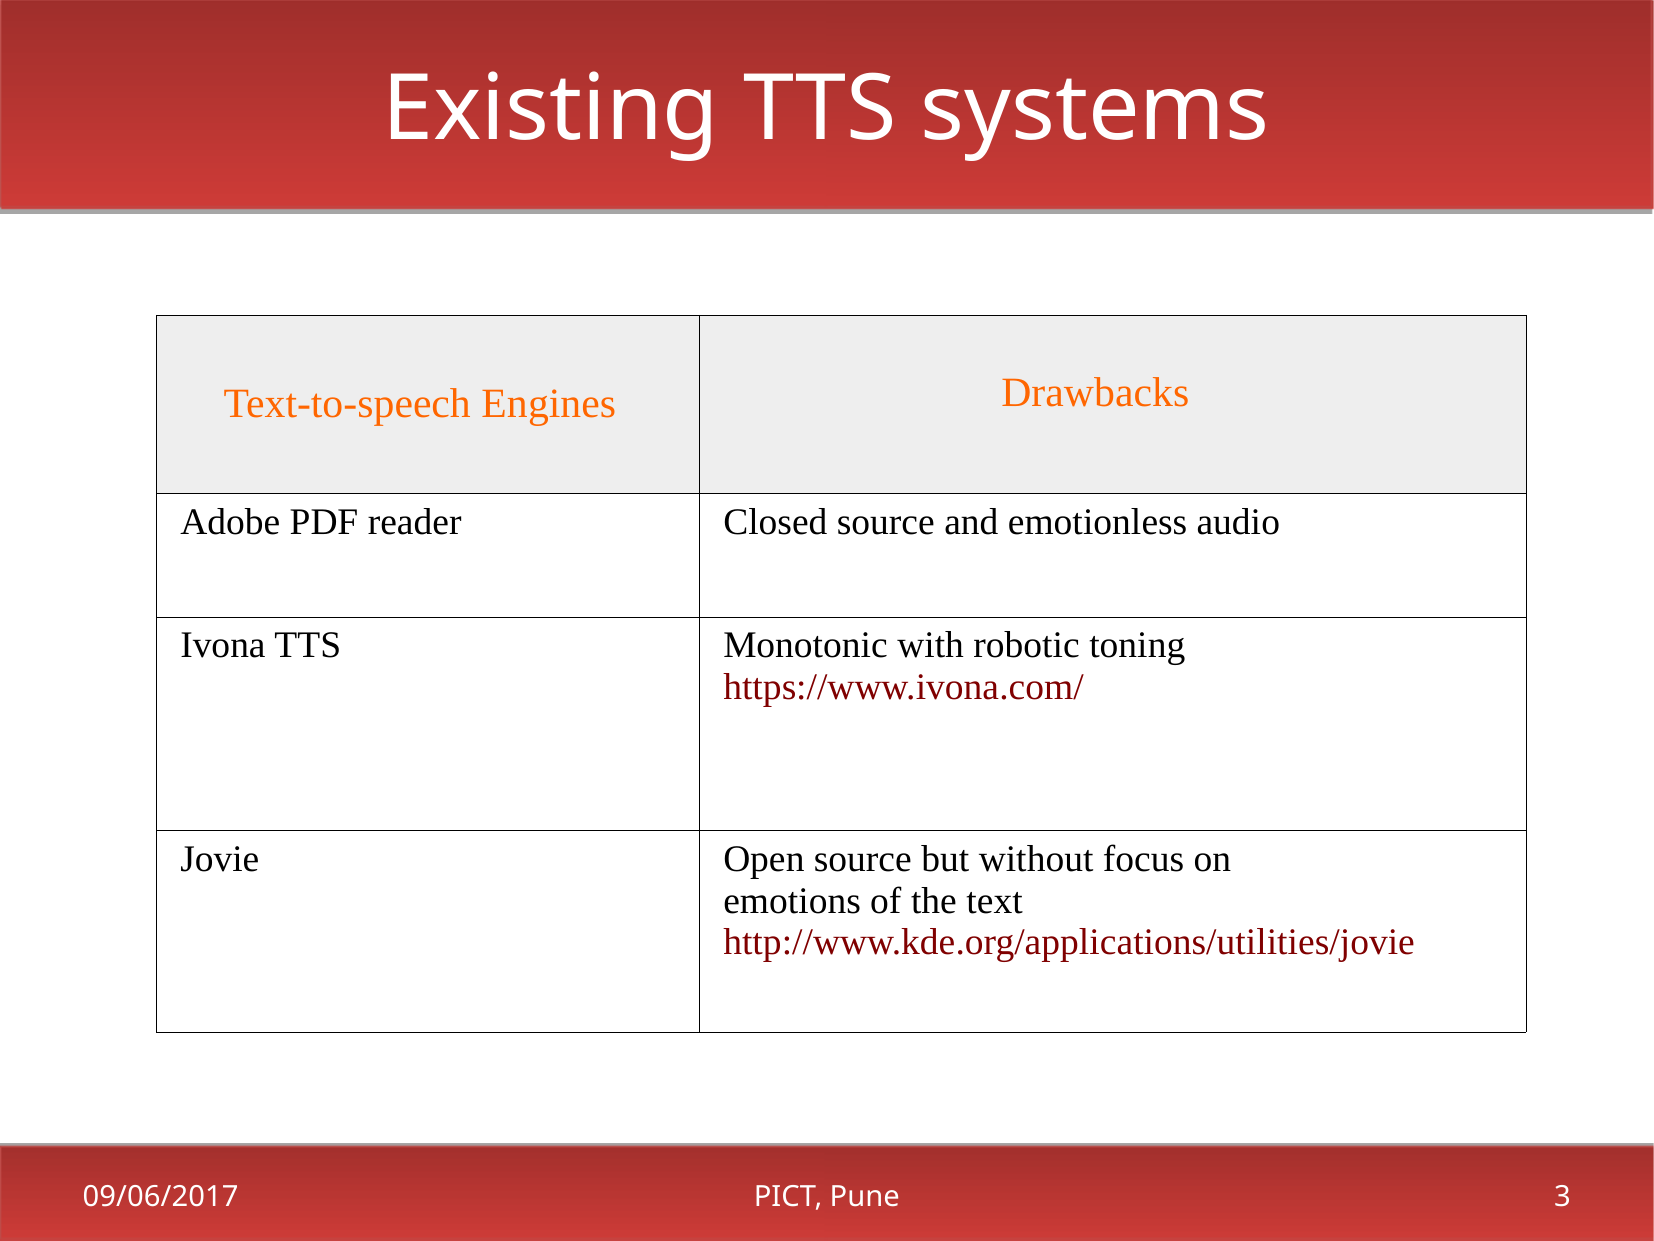

# Existing TTS systems
| Text-to-speech Engines | Drawbacks |
| --- | --- |
| Adobe PDF reader | Closed source and emotionless audio |
| Ivona TTS | Monotonic with robotic toning https://www.ivona.com/ |
| Jovie | Open source but without focus on emotions of the text http://www.kde.org/applications/utilities/jovie |
09/06/2017
PICT, Pune
3